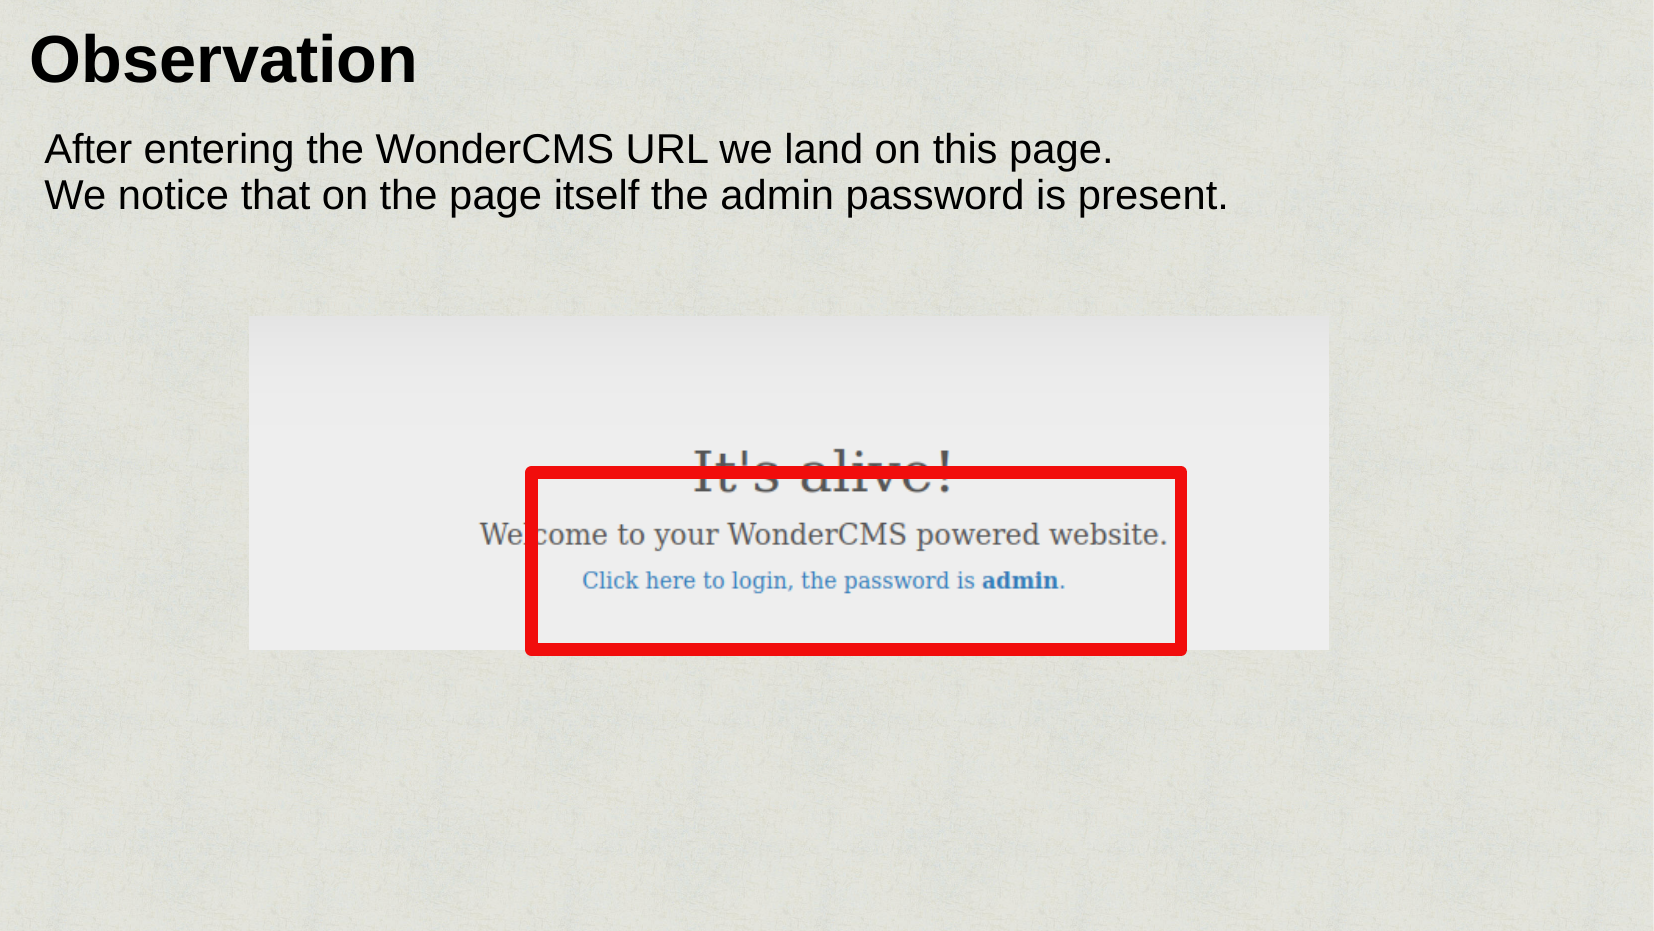

# Observation
After entering the WonderCMS URL we land on this page.
We notice that on the page itself the admin password is present.